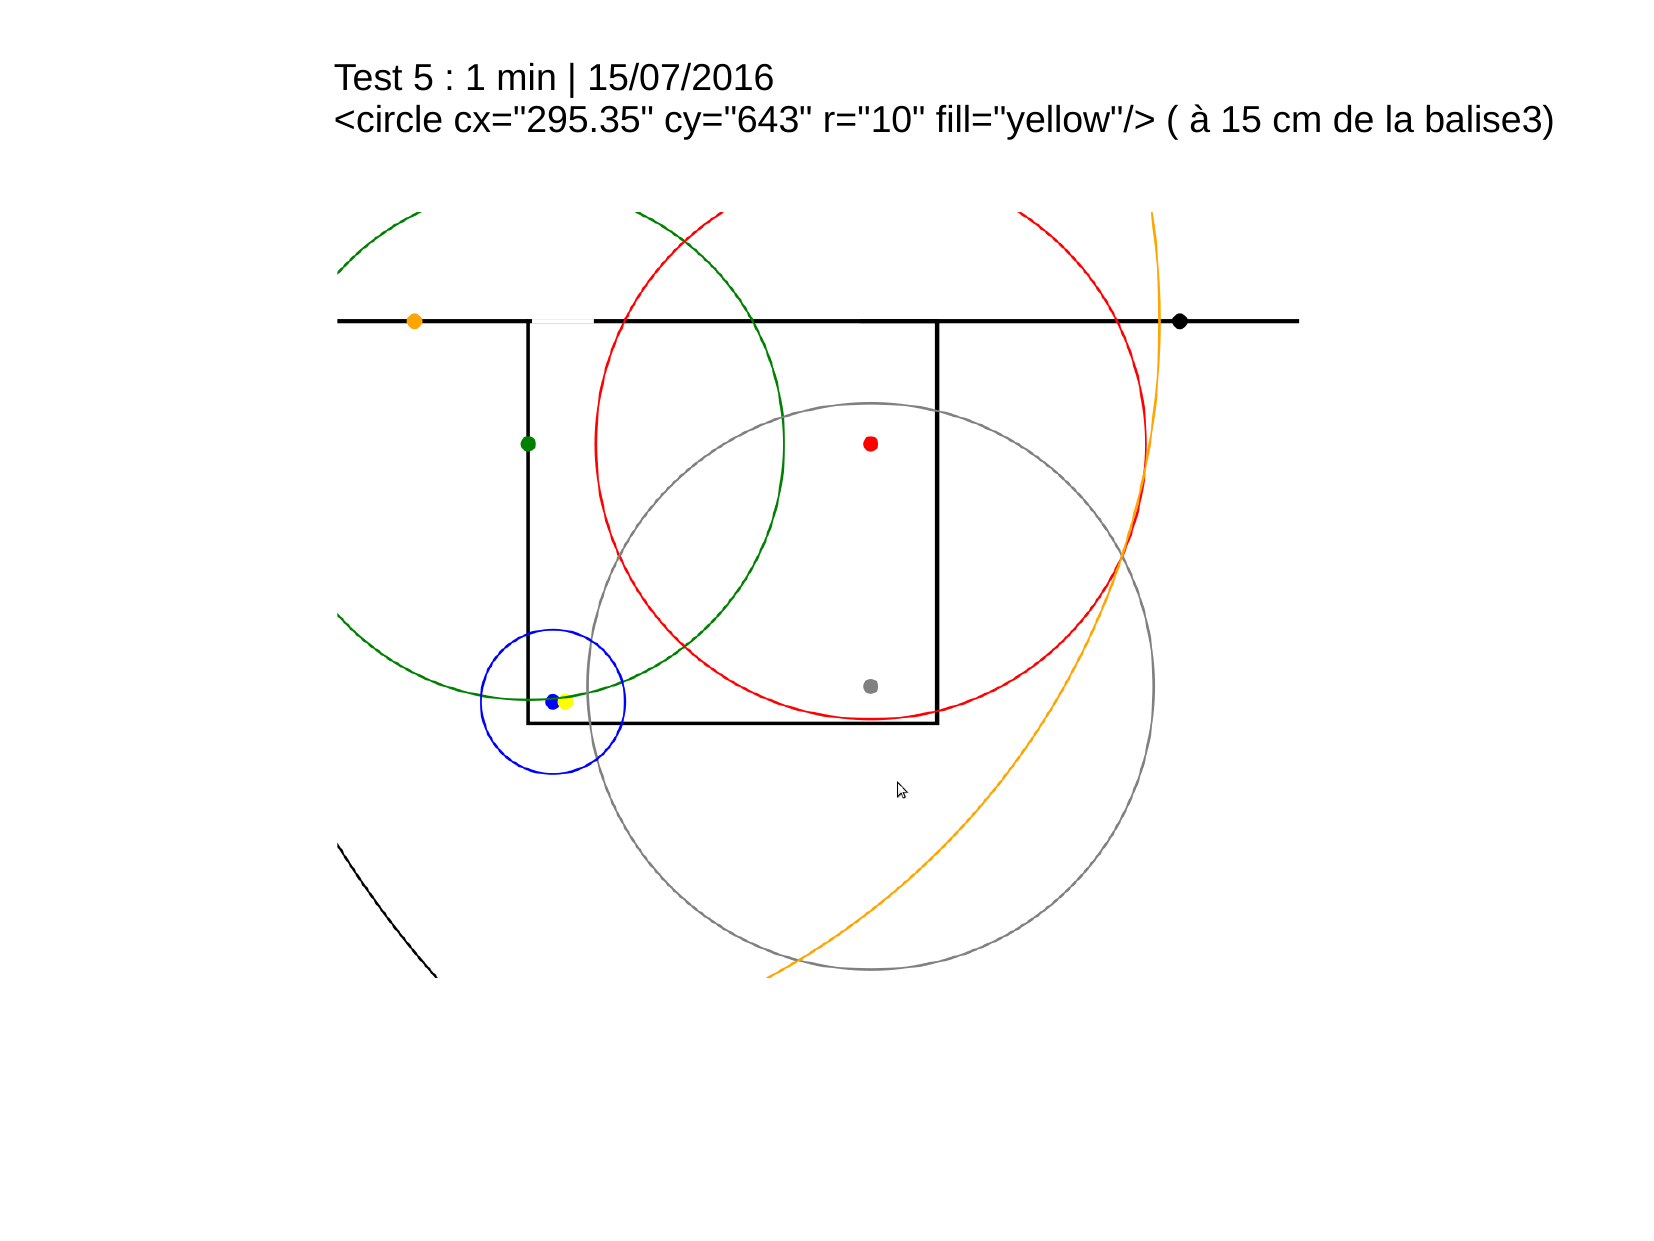

Test 5 : 1 min | 15/07/2016
<circle cx="295.35" cy="643" r="10" fill="yellow"/> ( à 15 cm de la balise3)